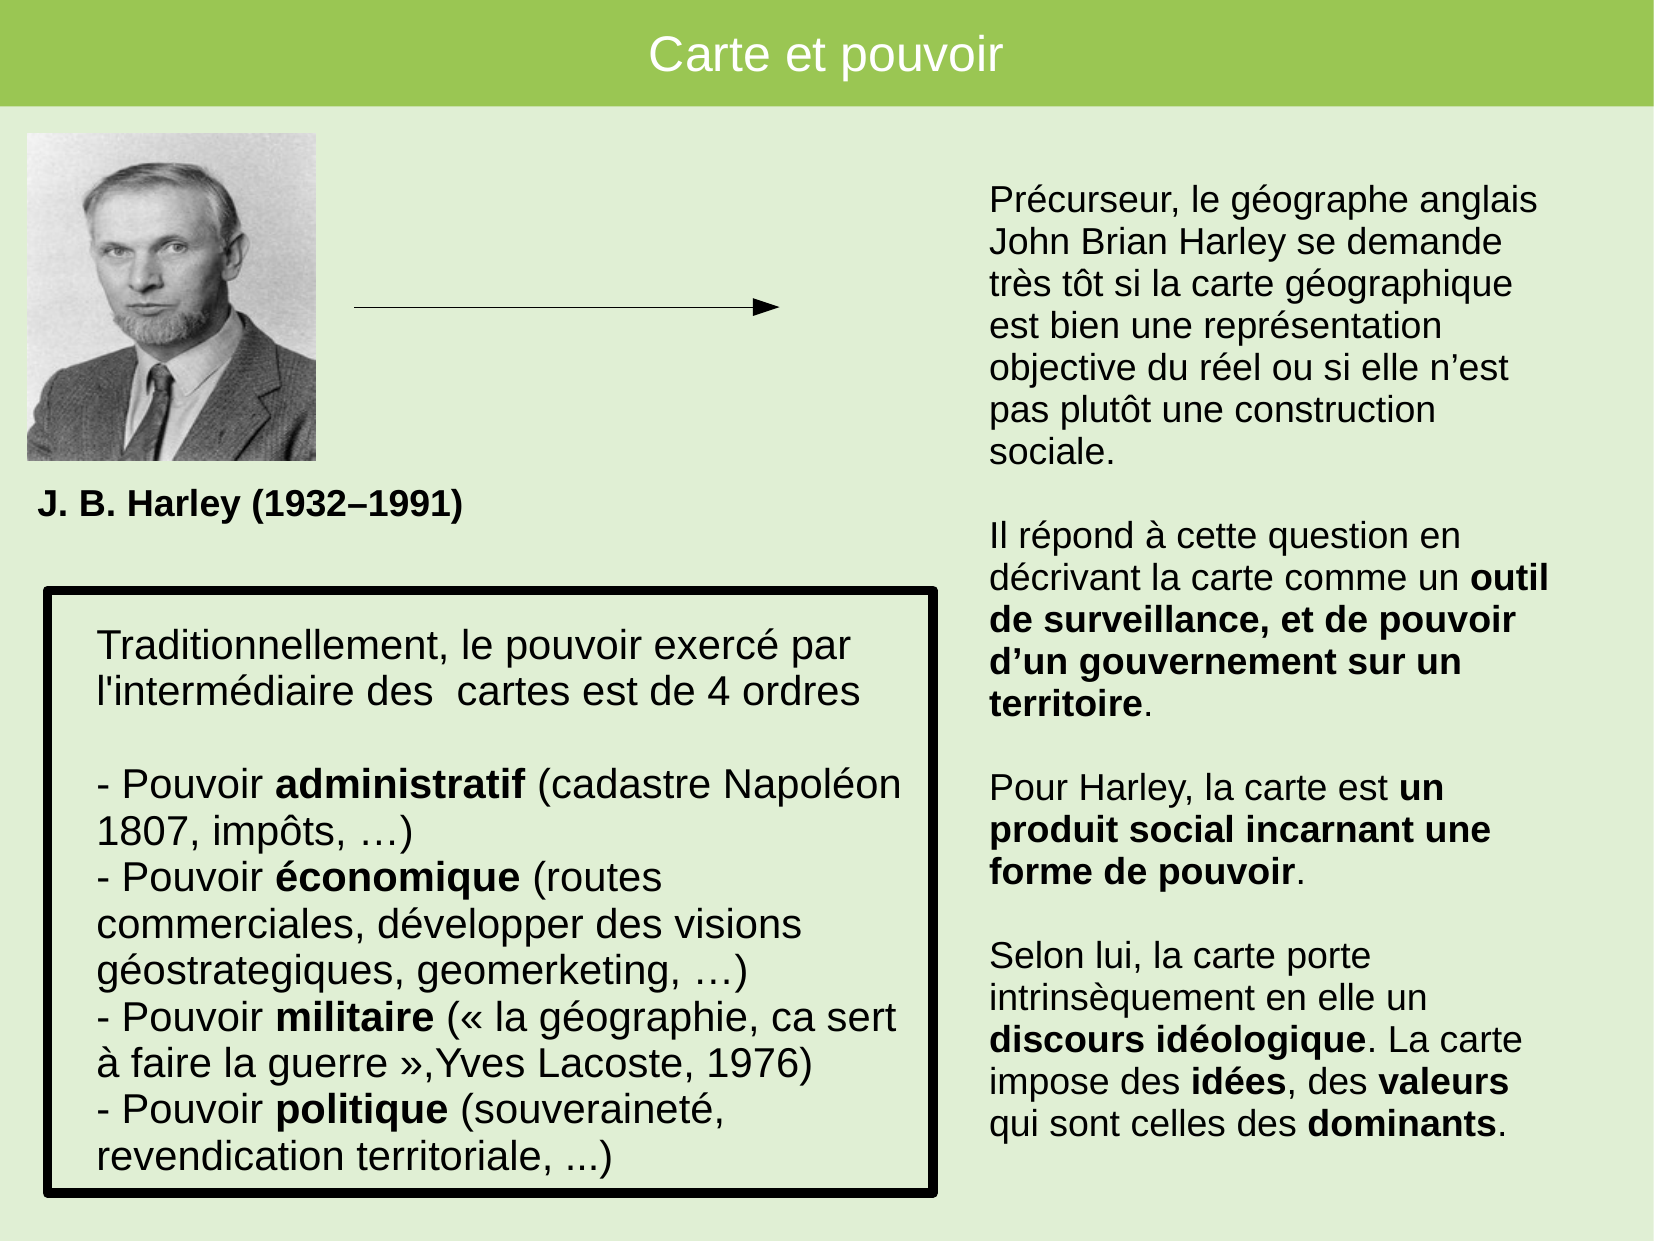

# Carte et pouvoir
Précurseur, le géographe anglais John Brian Harley se demande très tôt si la carte géographique est bien une représentation objective du réel ou si elle n’est pas plutôt une construction sociale.
Il répond à cette question en décrivant la carte comme un outil de surveillance, et de pouvoir d’un gouvernement sur un territoire.
Pour Harley, la carte est un produit social incarnant une forme de pouvoir.
Selon lui, la carte porte intrinsèquement en elle un discours idéologique. La carte impose des idées, des valeurs qui sont celles des dominants.
J. B. Harley (1932–1991)
Traditionnellement, le pouvoir exercé par l'intermédiaire des cartes est de 4 ordres
- Pouvoir administratif (cadastre Napoléon 1807, impôts, …)
- Pouvoir économique (routes commerciales, développer des visions géostrategiques, geomerketing, …)
- Pouvoir militaire (« la géographie, ca sert à faire la guerre »,Yves Lacoste, 1976)
- Pouvoir politique (souveraineté, revendication territoriale, ...)